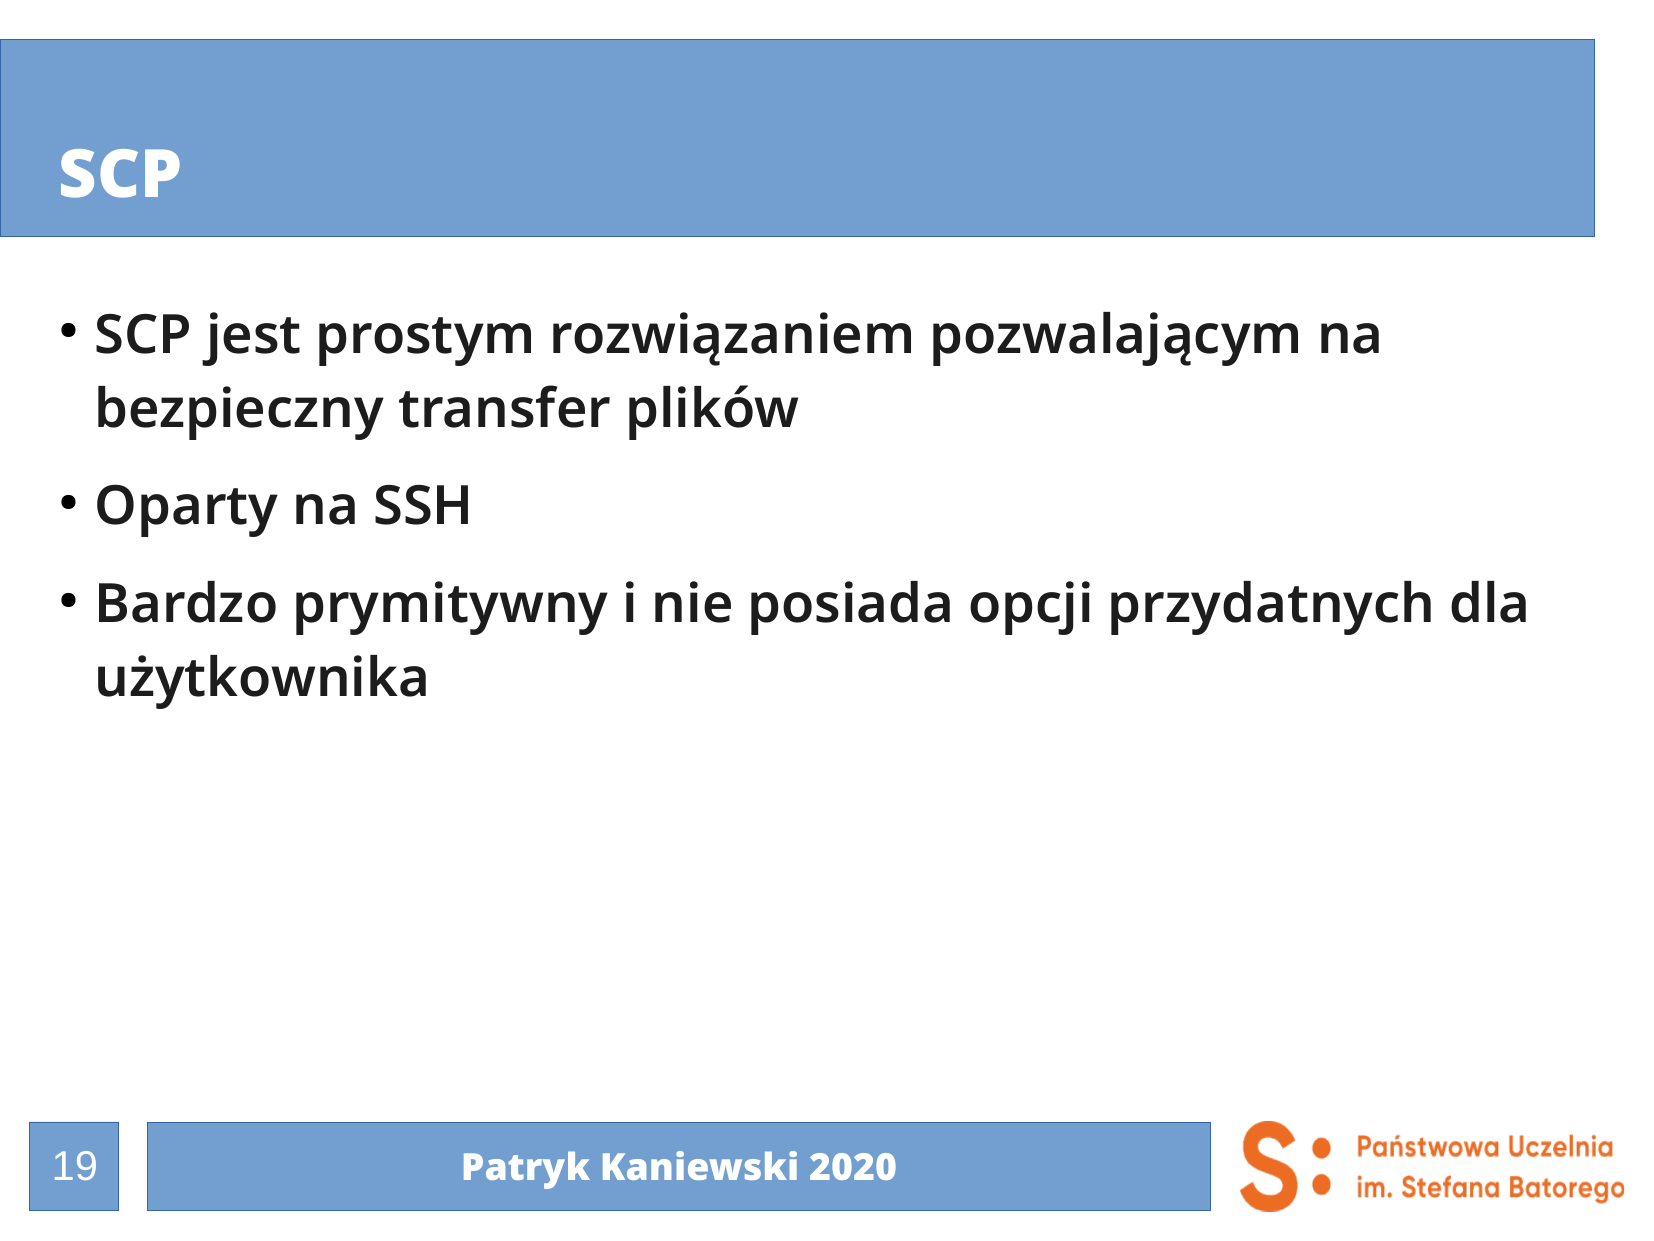

# SCP
SCP jest prostym rozwiązaniem pozwalającym na bezpieczny transfer plików
Oparty na SSH
Bardzo prymitywny i nie posiada opcji przydatnych dla użytkownika